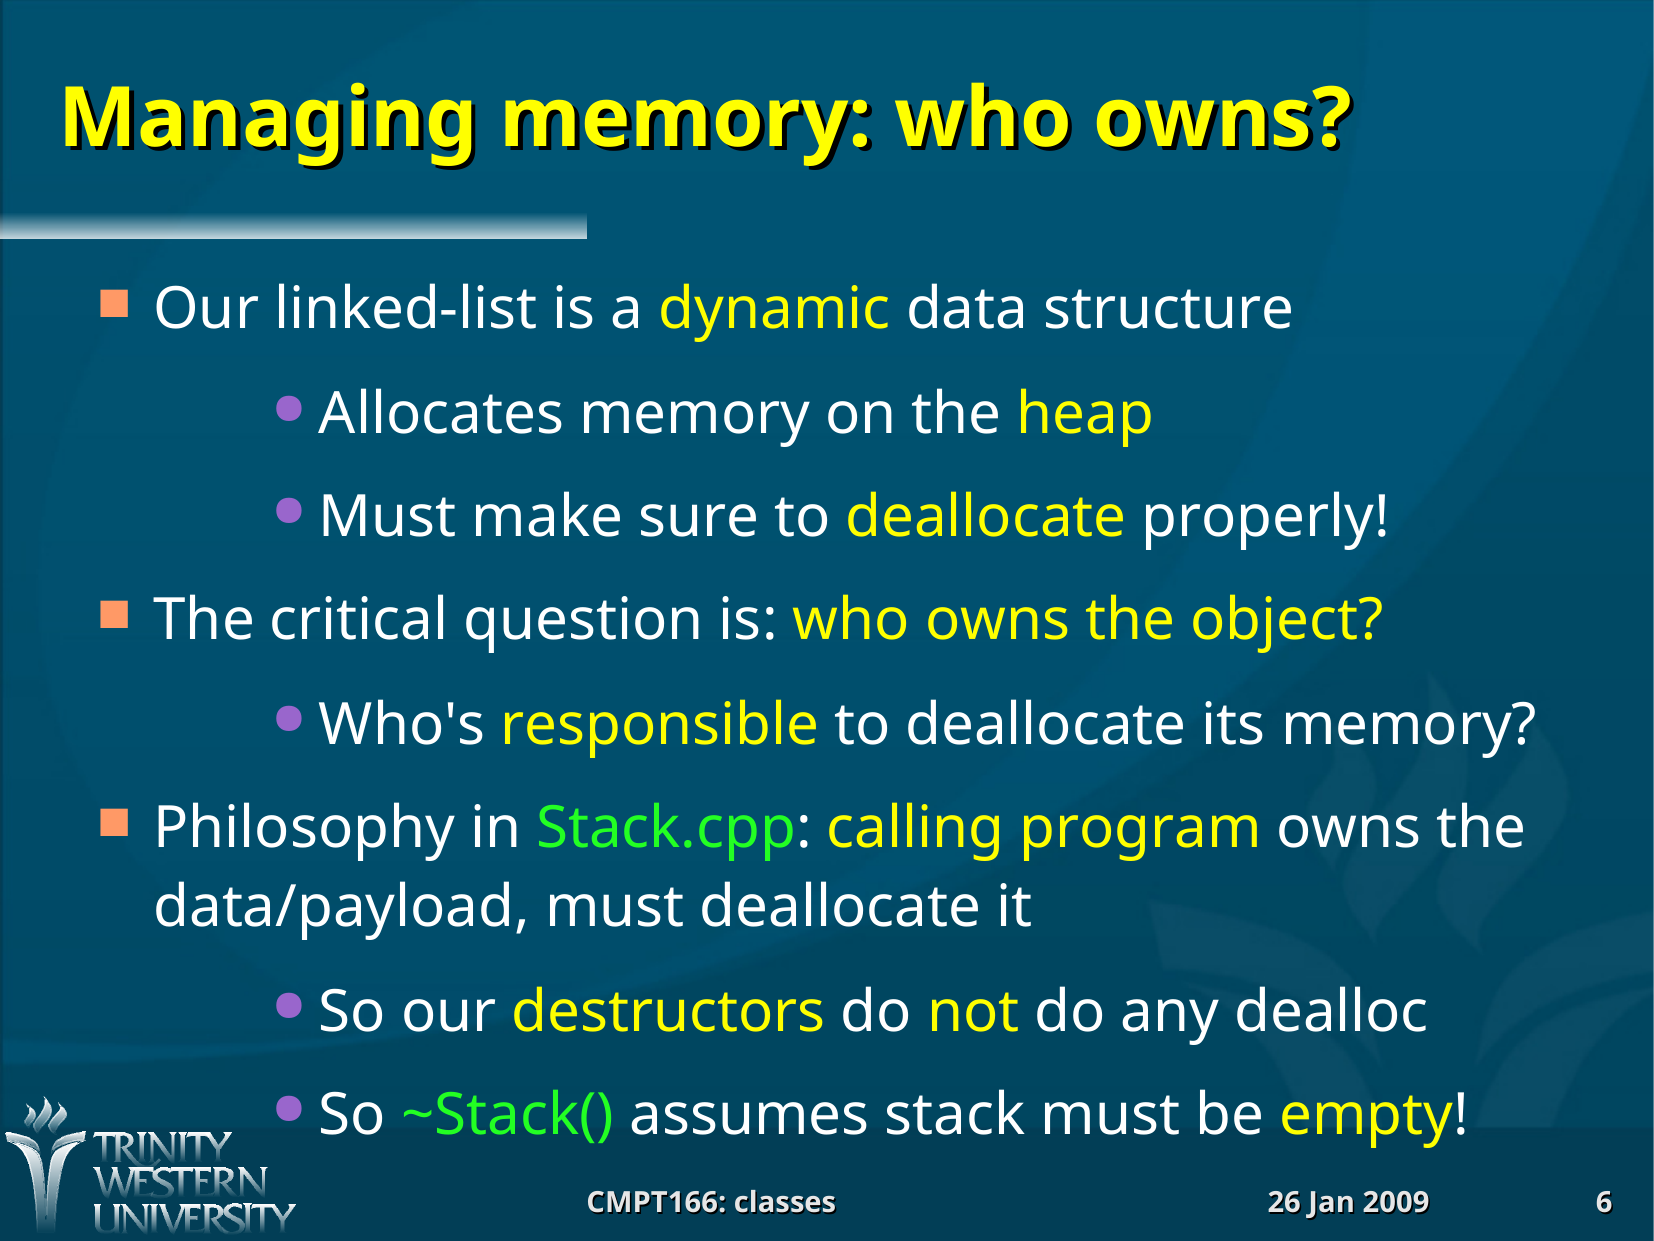

# Managing memory: who owns?
Our linked-list is a dynamic data structure
Allocates memory on the heap
Must make sure to deallocate properly!
The critical question is: who owns the object?
Who's responsible to deallocate its memory?
Philosophy in Stack.cpp: calling program owns the data/payload, must deallocate it
So our destructors do not do any dealloc
So ~Stack() assumes stack must be empty!
CMPT166: classes
26 Jan 2009
6